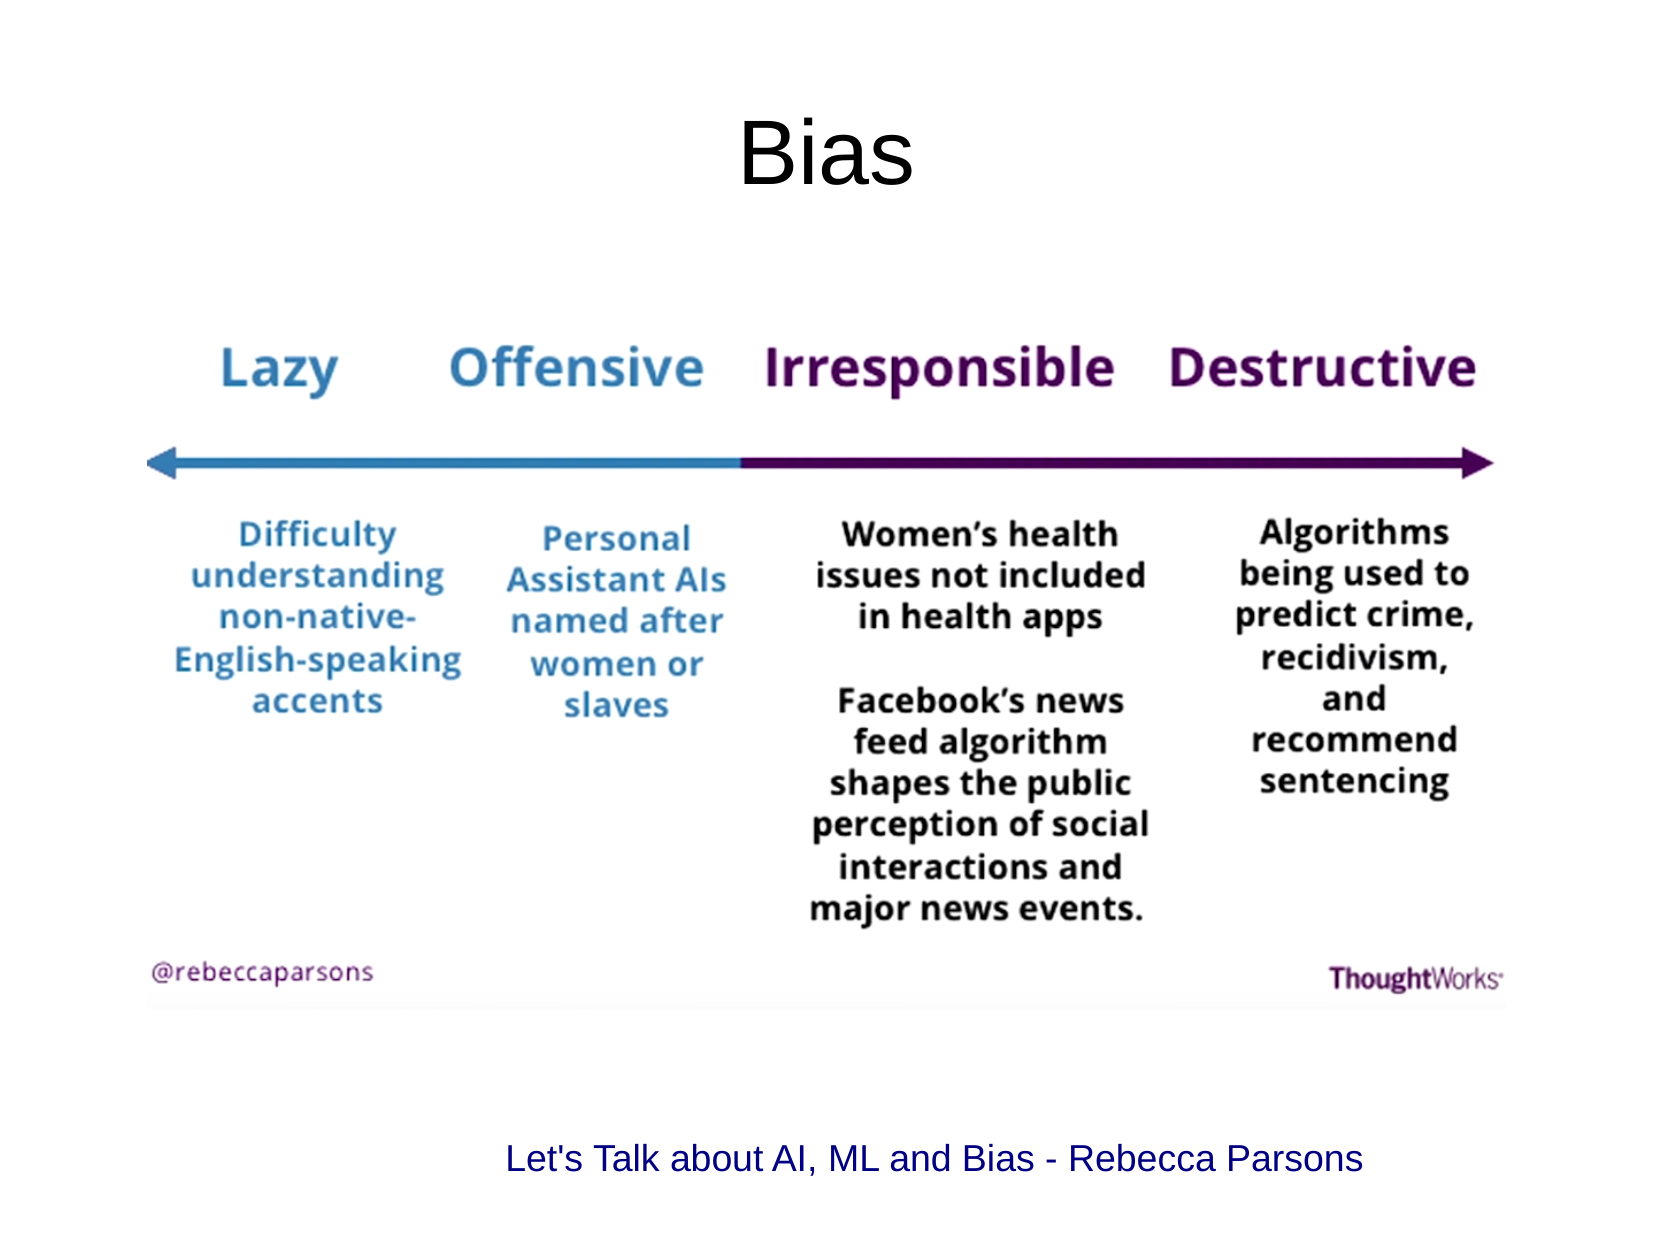

# Bias
Let's Talk about AI, ML and Bias - Rebecca Parsons